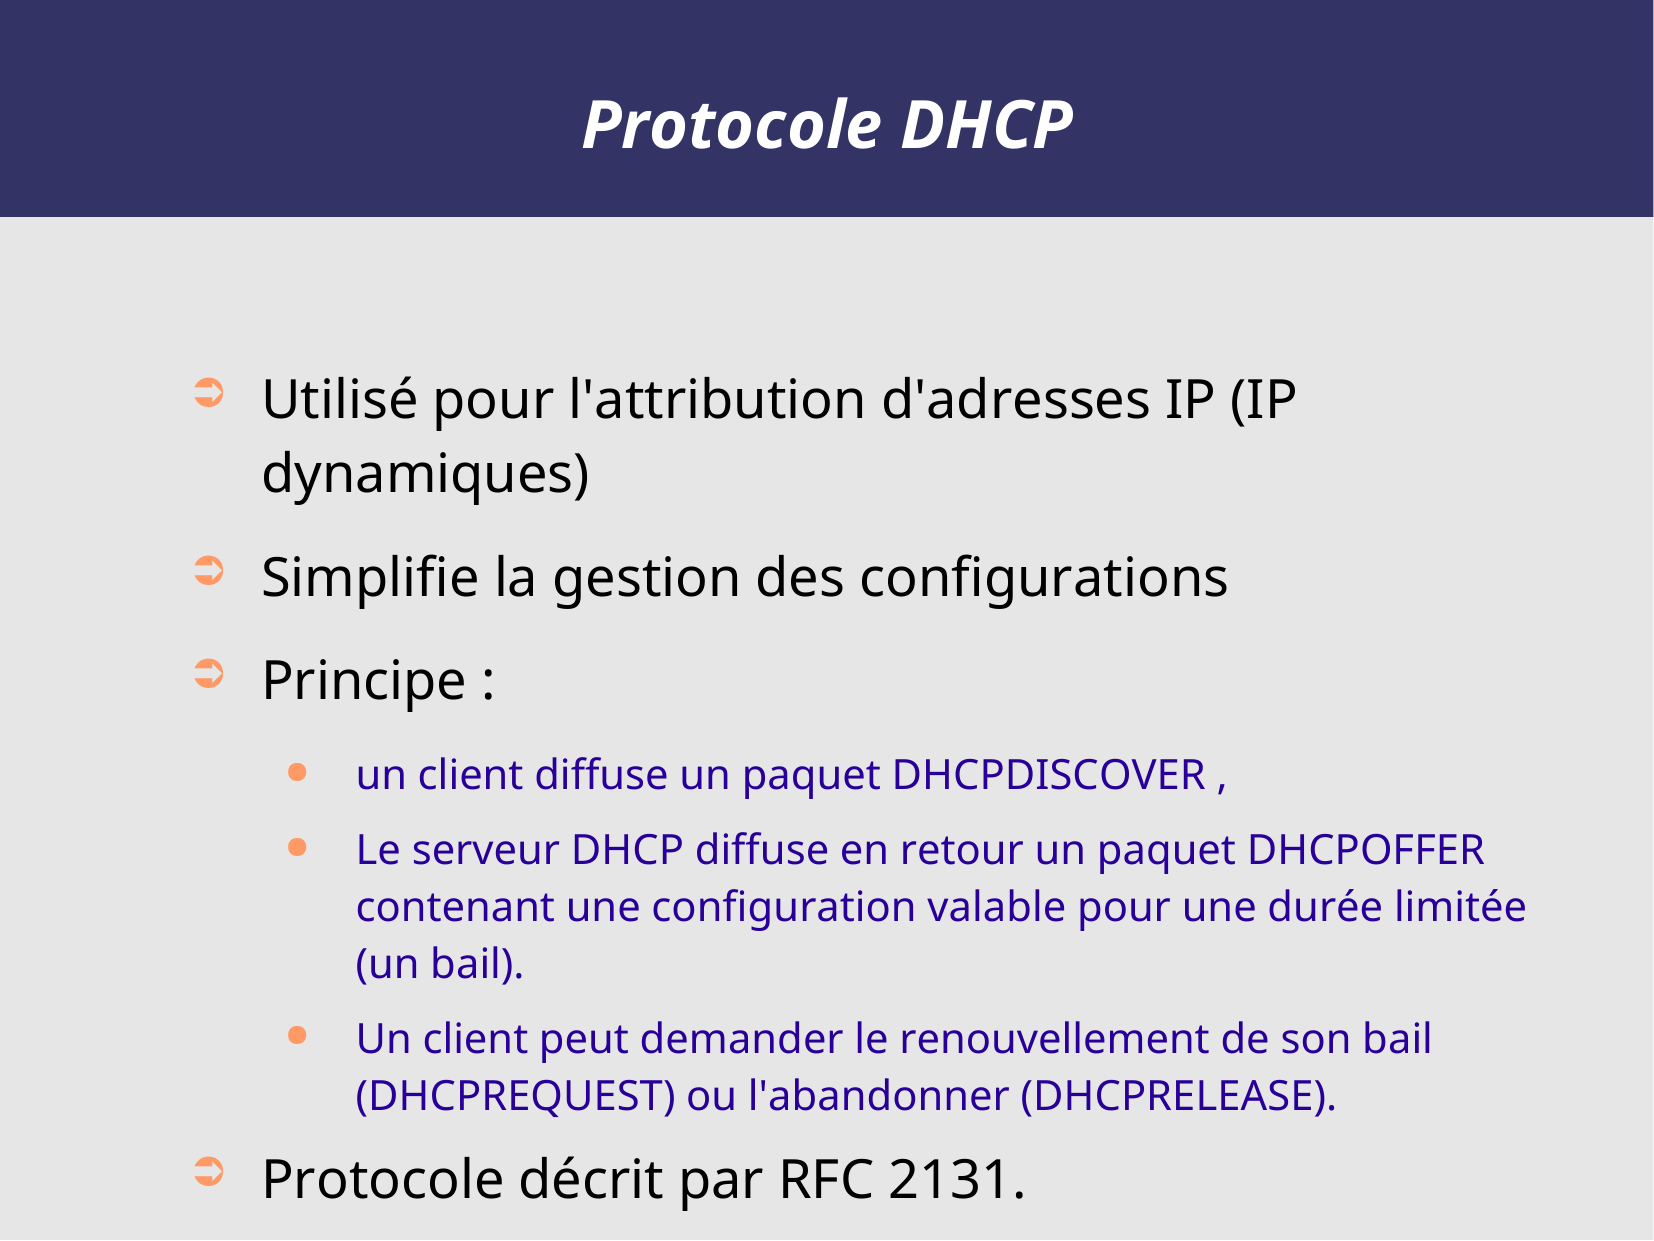

# Protocole DHCP
Utilisé pour l'attribution d'adresses IP (IP dynamiques)
Simplifie la gestion des configurations
Principe :
un client diffuse un paquet DHCPDISCOVER ,
Le serveur DHCP diffuse en retour un paquet DHCPOFFER contenant une configuration valable pour une durée limitée (un bail).
Un client peut demander le renouvellement de son bail (DHCPREQUEST) ou l'abandonner (DHCPRELEASE).
Protocole décrit par RFC 2131.